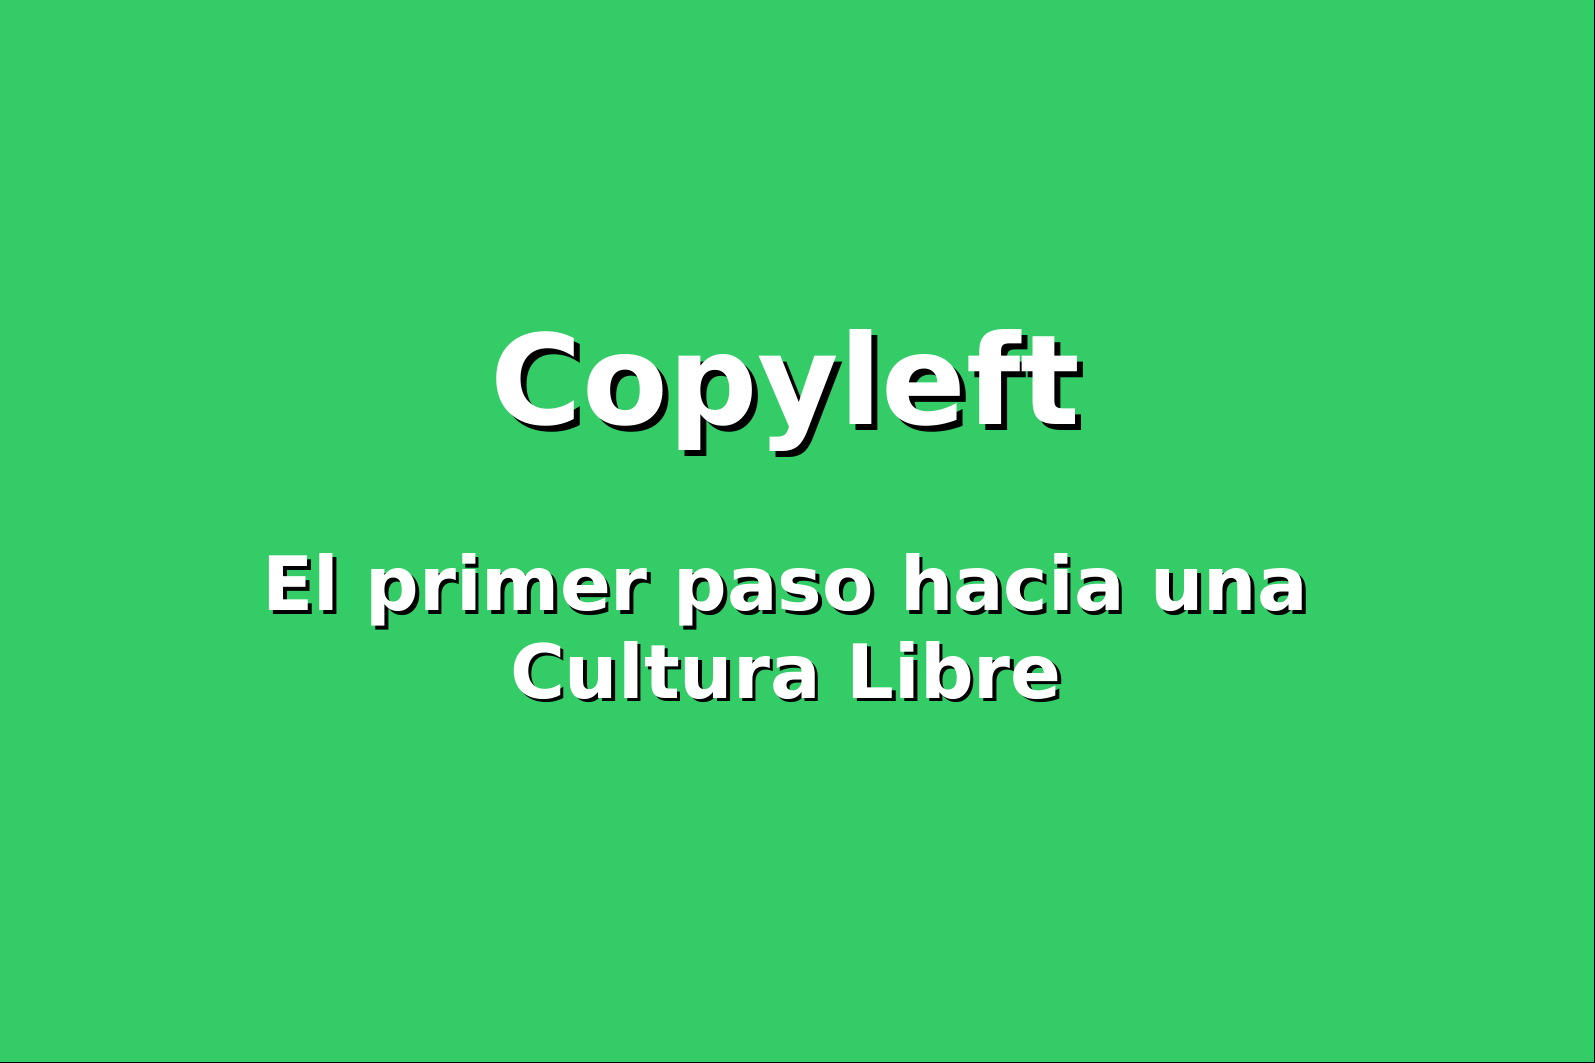

Copyleft
El primer paso hacia una
Cultura Libre